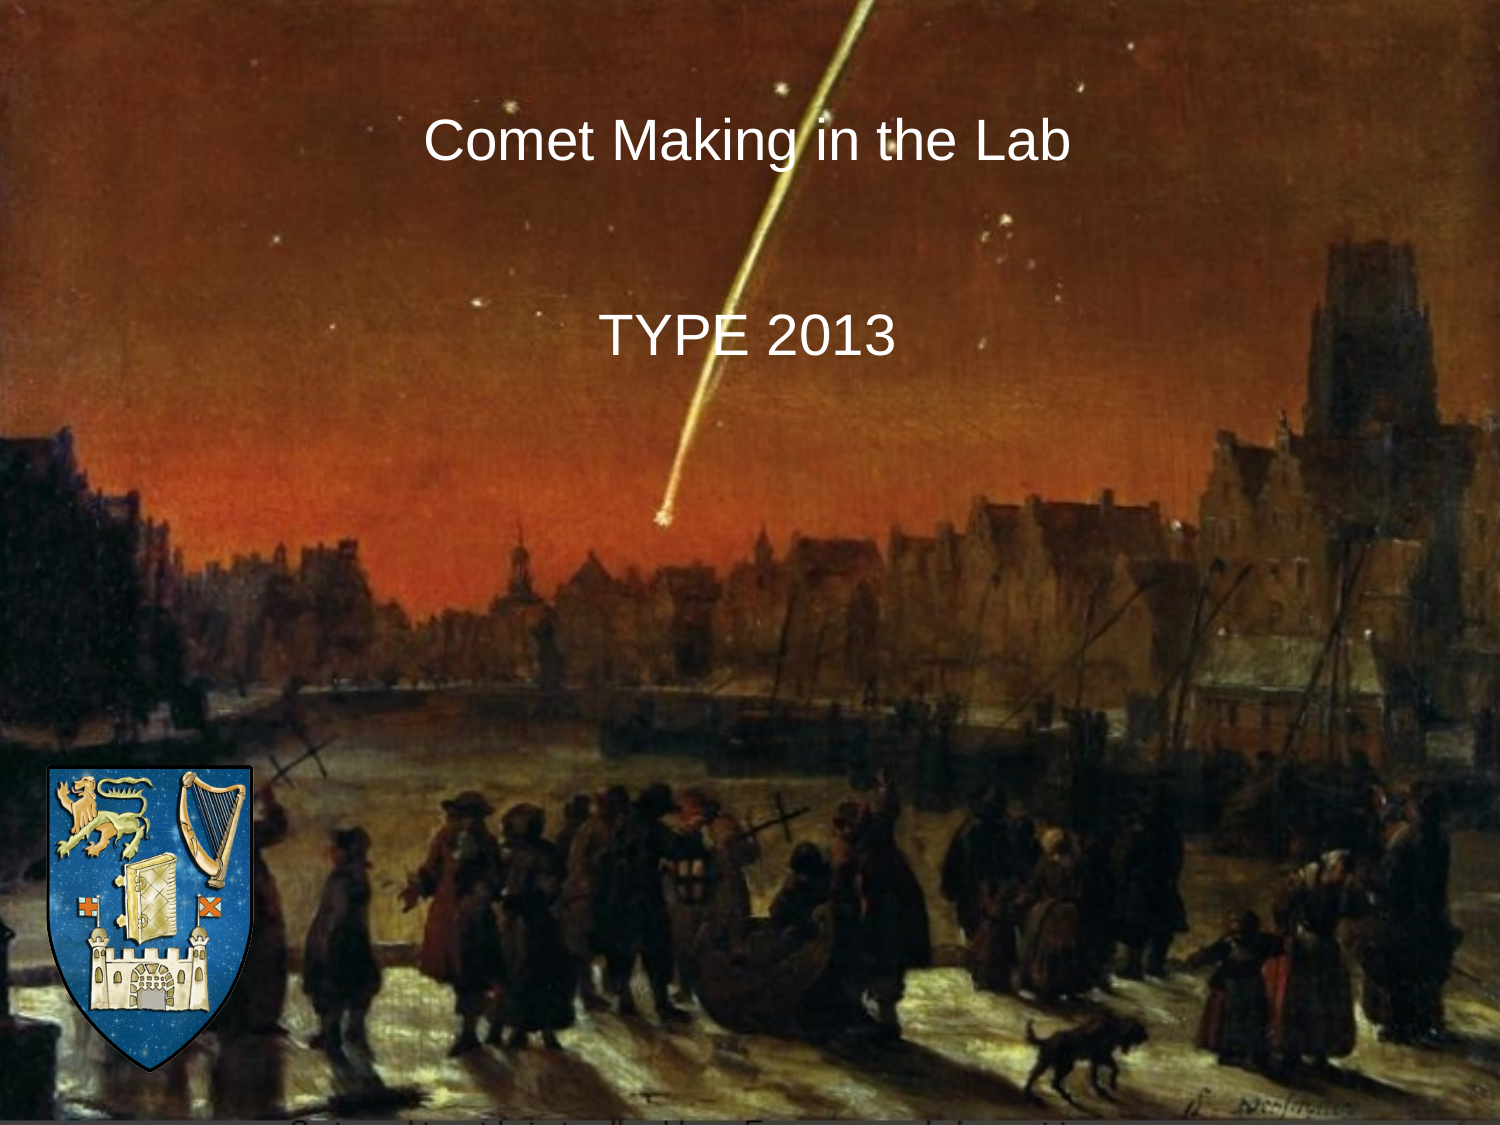

Comet Making in the Lab
TYPE 2013